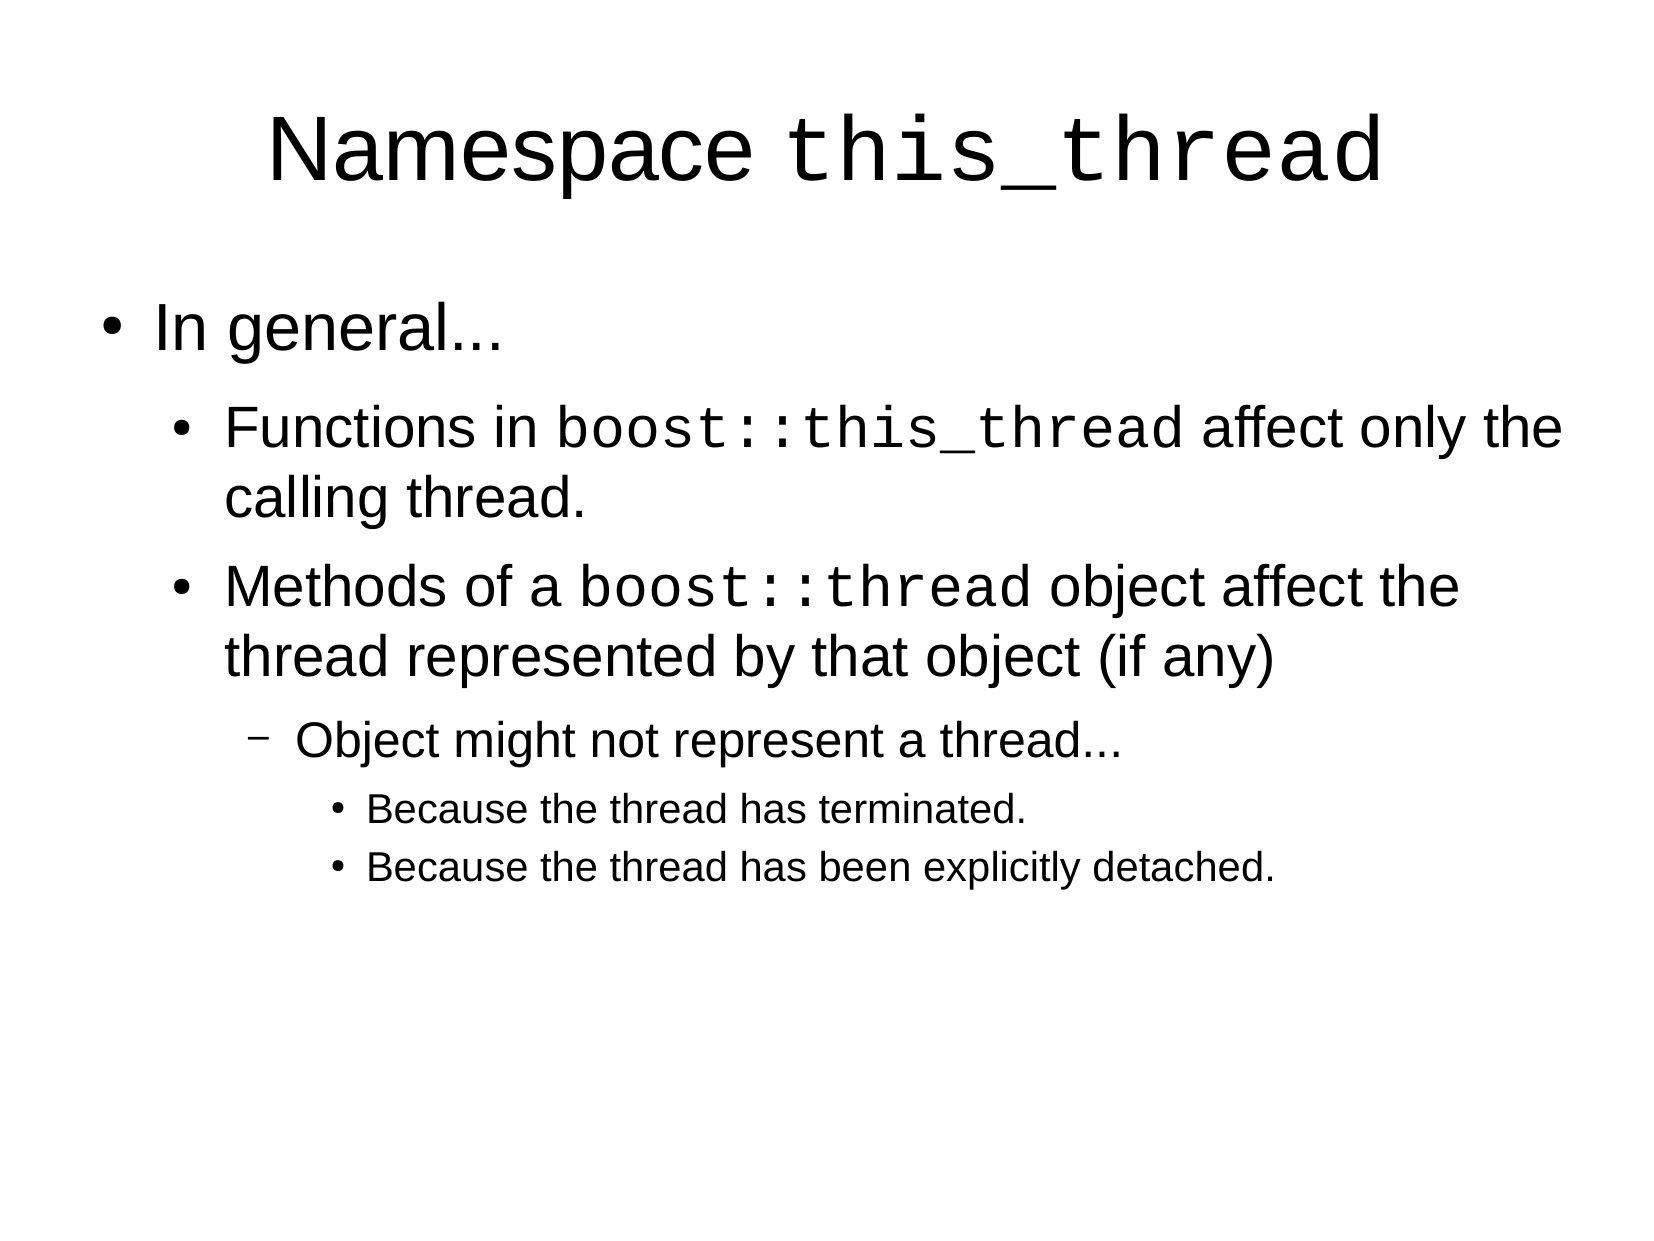

# Namespace this_thread
In general...
Functions in boost::this_thread affect only the calling thread.
Methods of a boost::thread object affect the thread represented by that object (if any)
Object might not represent a thread...
Because the thread has terminated.
Because the thread has been explicitly detached.